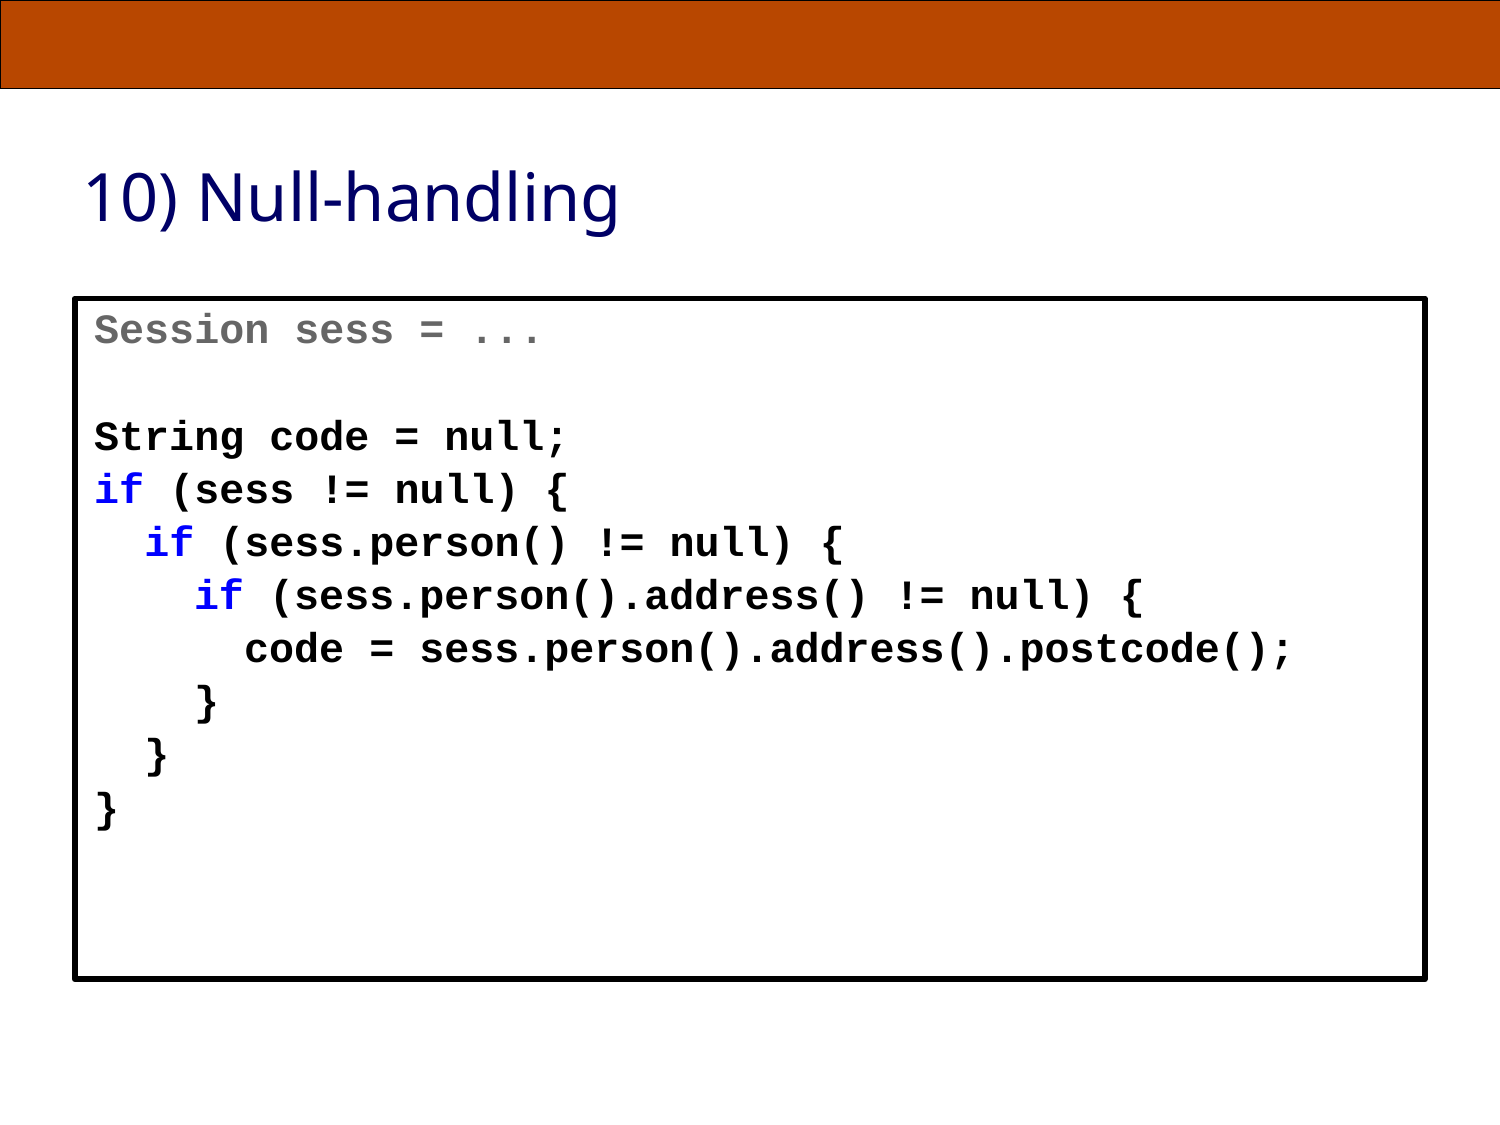

# 10) Null-handling
Session sess = ...
String code = null;
if (sess != null) {
 if (sess.person() != null) {
 if (sess.person().address() != null) {
 code = sess.person().address().postcode();
 }
 }
}